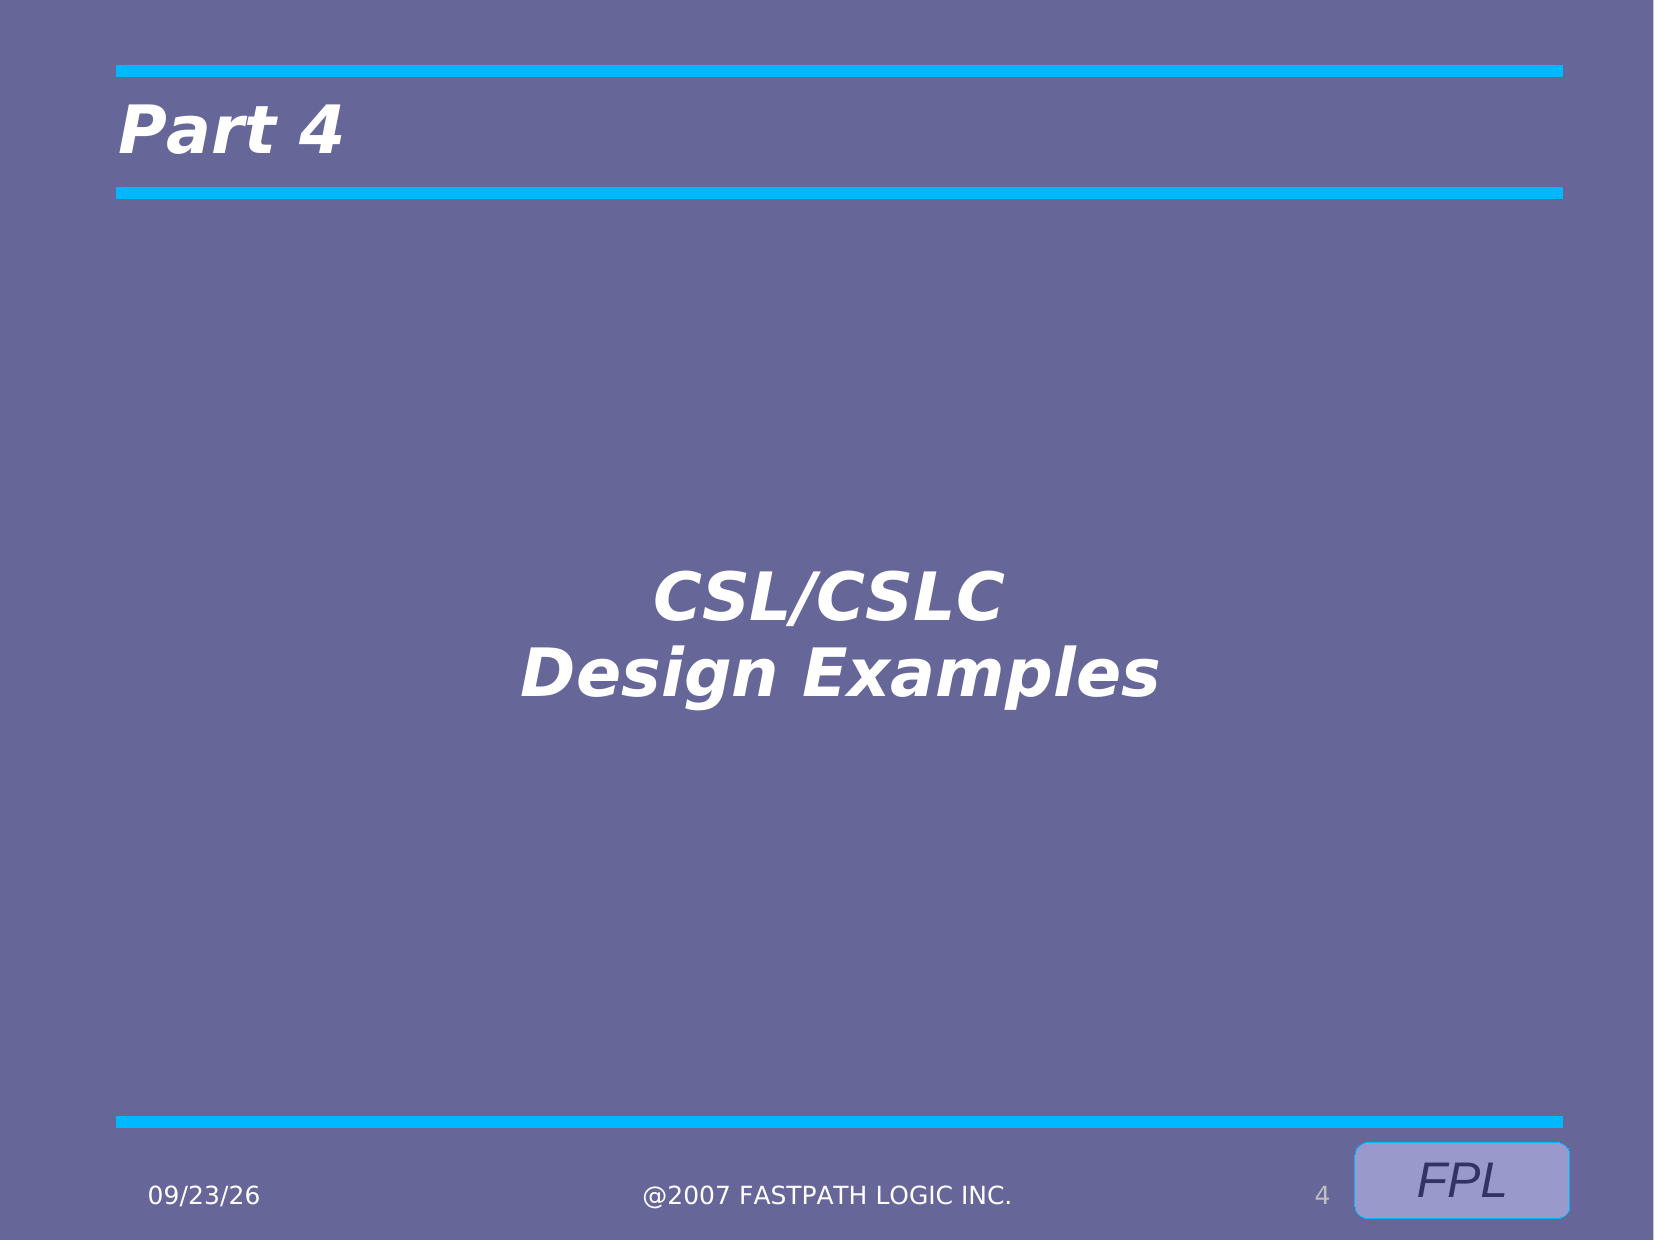

Part 4
# CSL/CSLC Design Examples
@2007 FASTPATH LOGIC INC.
4